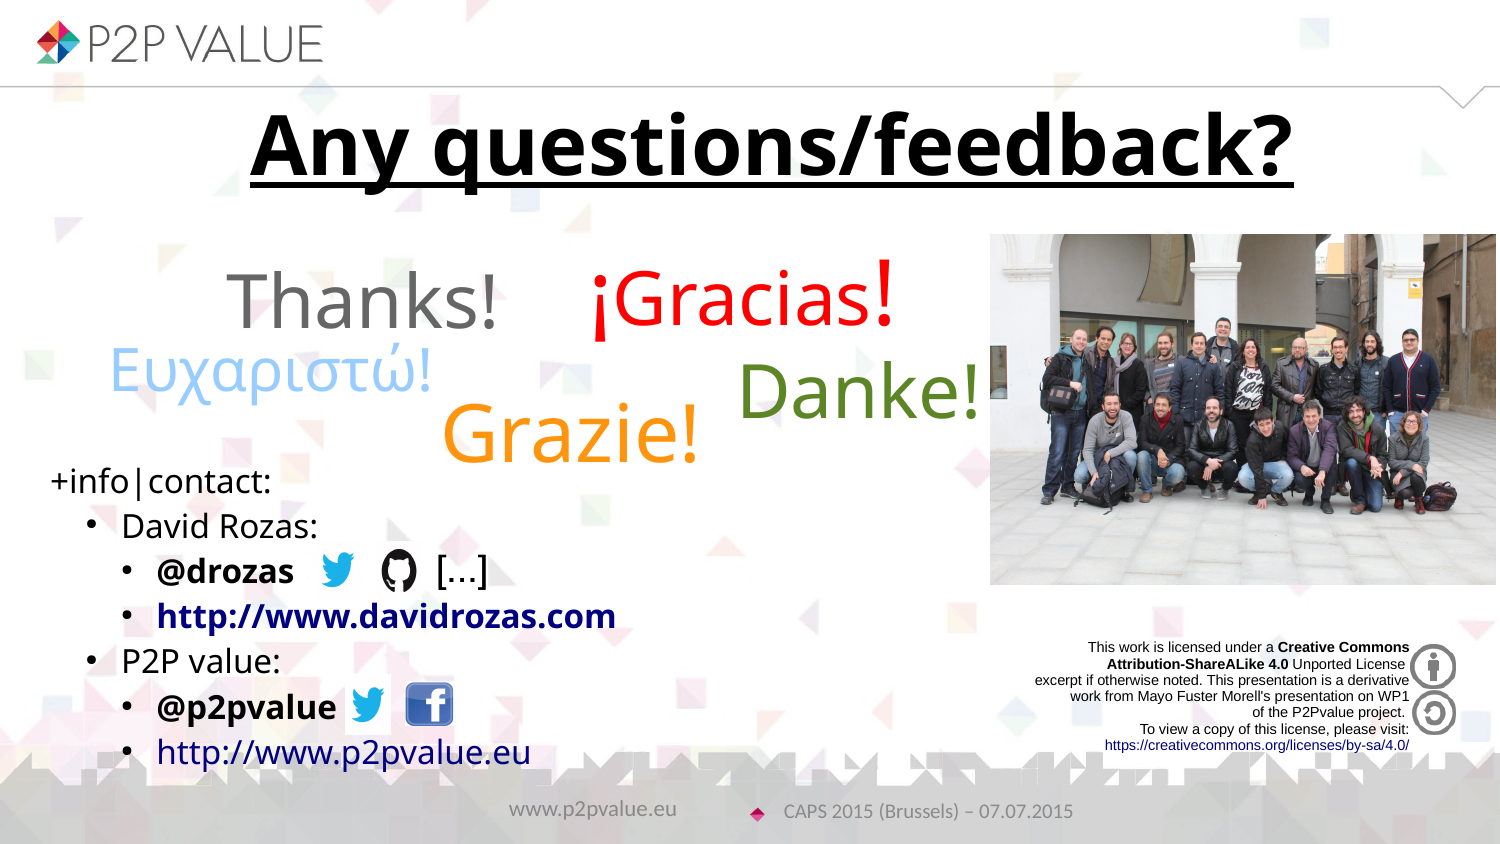

Any questions/feedback?
¡Gracias!
# Thanks!
Ευχαριστώ!
Danke!
Grazie!
+info|contact:
David Rozas:
@drozas
http://www.davidrozas.com
P2P value:
@p2pvalue
http://www.p2pvalue.eu
[...]
[...]
This work is licensed under a Creative Commons
Attribution-ShareALike 4.0 Unported License
excerpt if otherwise noted. This presentation is a derivative
work from Mayo Fuster Morell's presentation on WP1
of the P2Pvalue project.
To view a copy of this license, please visit:
https://creativecommons.org/licenses/by-sa/4.0/
www.p2pvalue.eu
CAPS 2015 (Brussels) – 07.07.2015